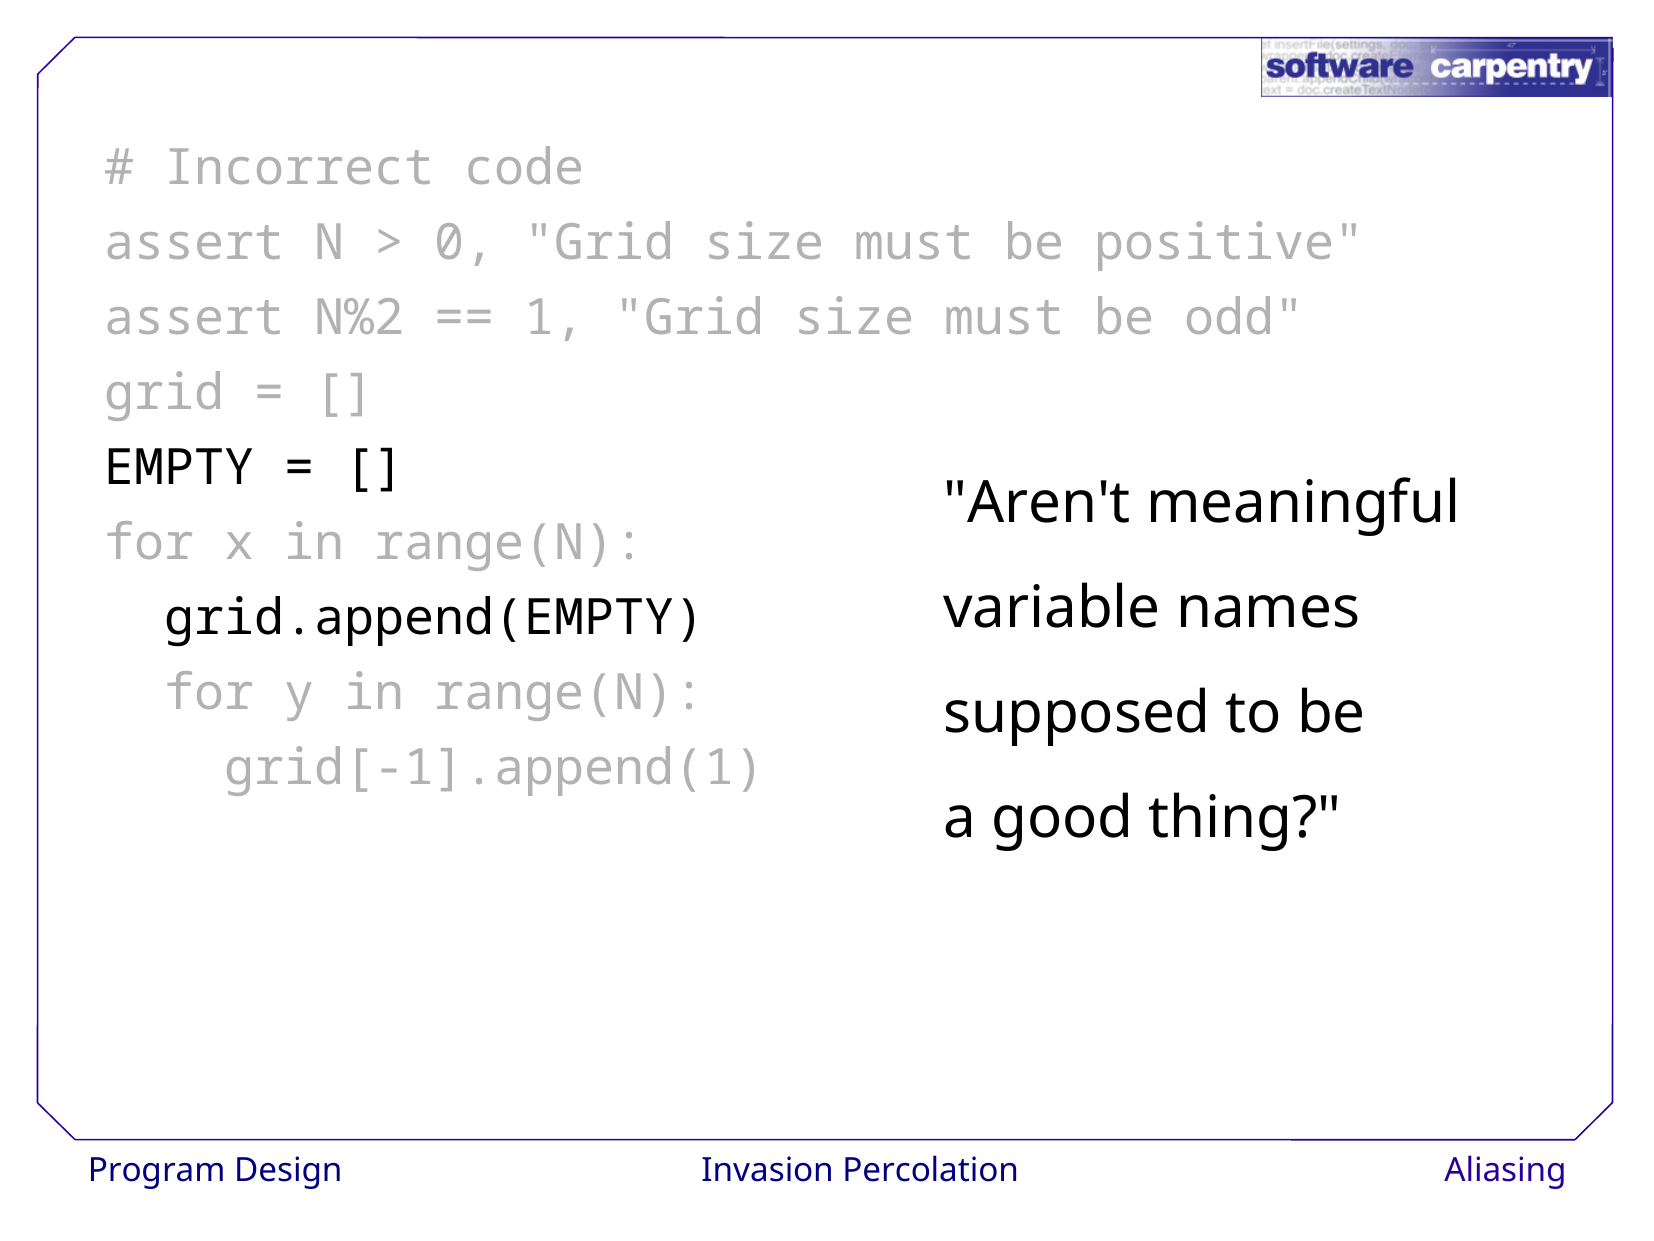

# Incorrect code
assert N > 0, "Grid size must be positive"
assert N%2 == 1, "Grid size must be odd"
grid = []
EMPTY = []
for x in range(N):
 grid.append(EMPTY)
 for y in range(N):
 grid[-1].append(1)
"Aren't meaningful
variable names
supposed to be
a good thing?"